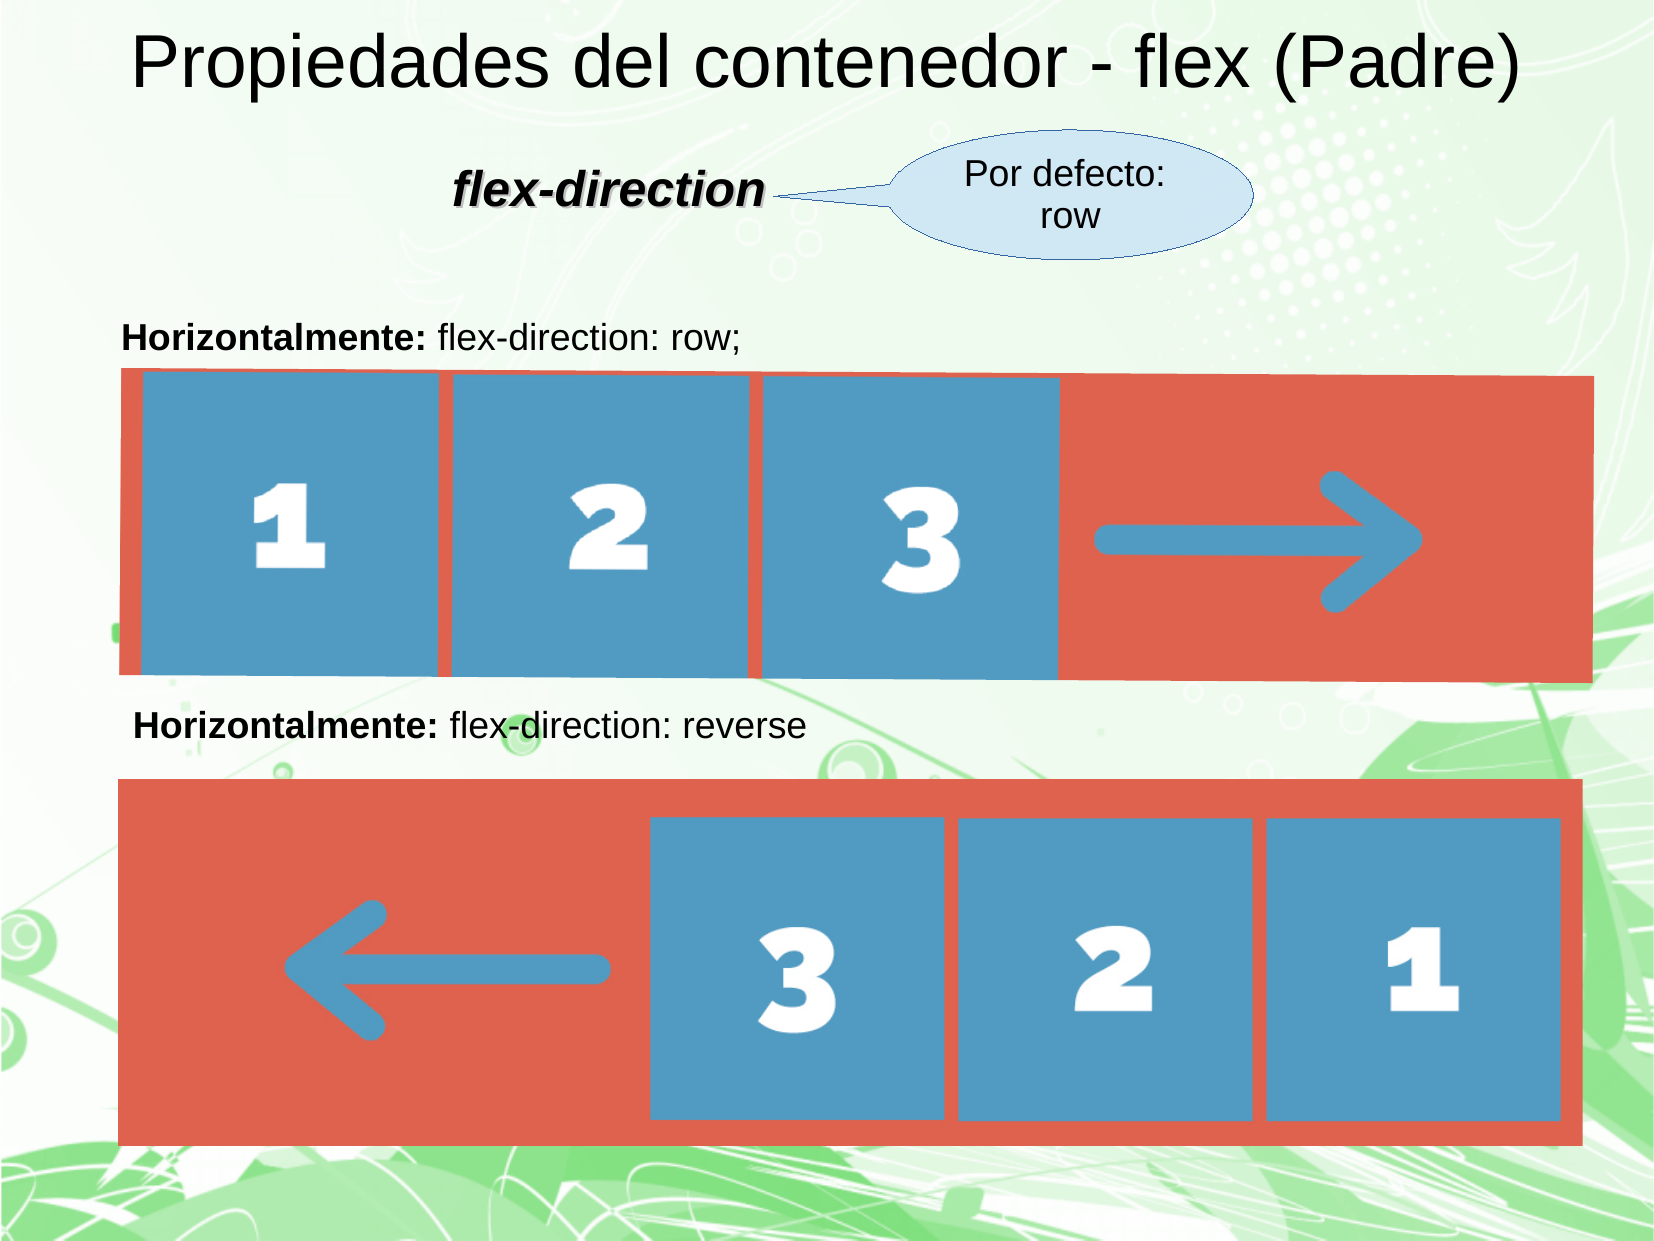

# Propiedades del contenedor - flex (Padre)
Por defecto:
row
flex-direction
Horizontalmente: flex-direction: row;
Horizontalmente: flex-direction: reverse